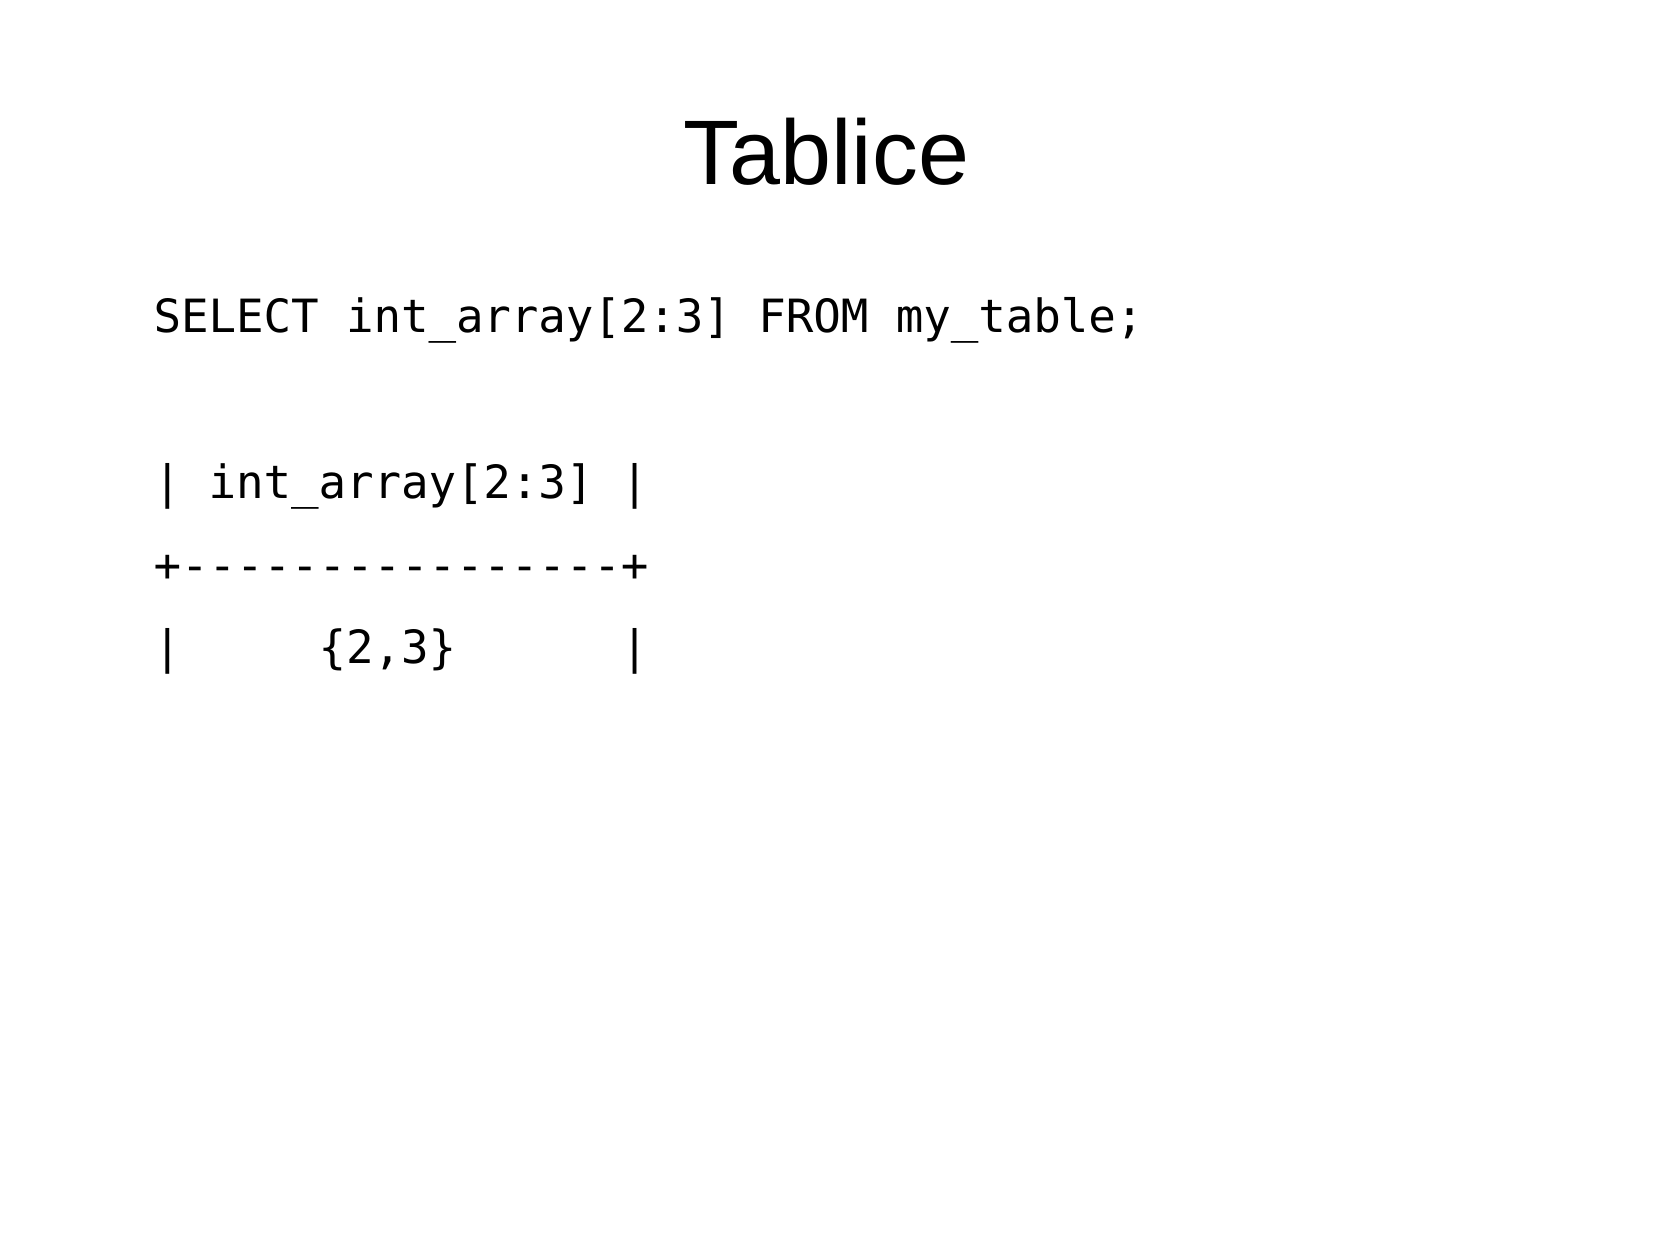

# Tablice
SELECT int_array[2:3] FROM my_table;
| int_array[2:3] |
+----------------+
| {2,3} |